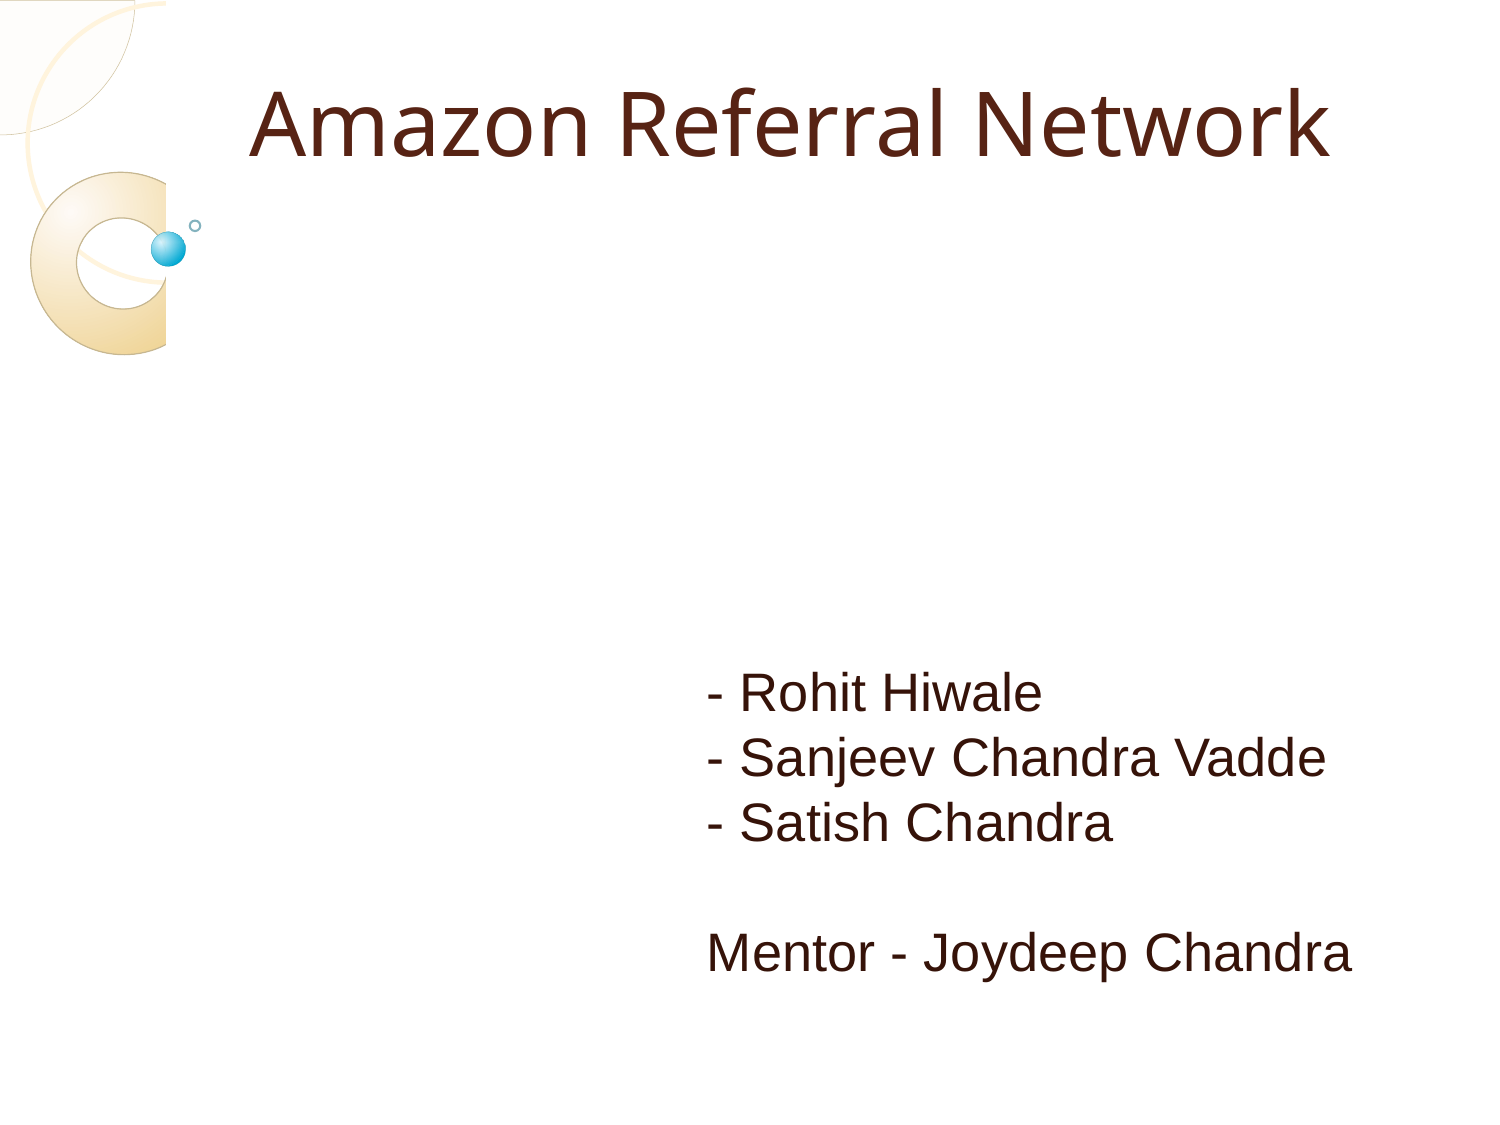

# Amazon Referral Network
- Rohit Hiwale
- Sanjeev Chandra Vadde
- Satish Chandra
Mentor - Joydeep Chandra